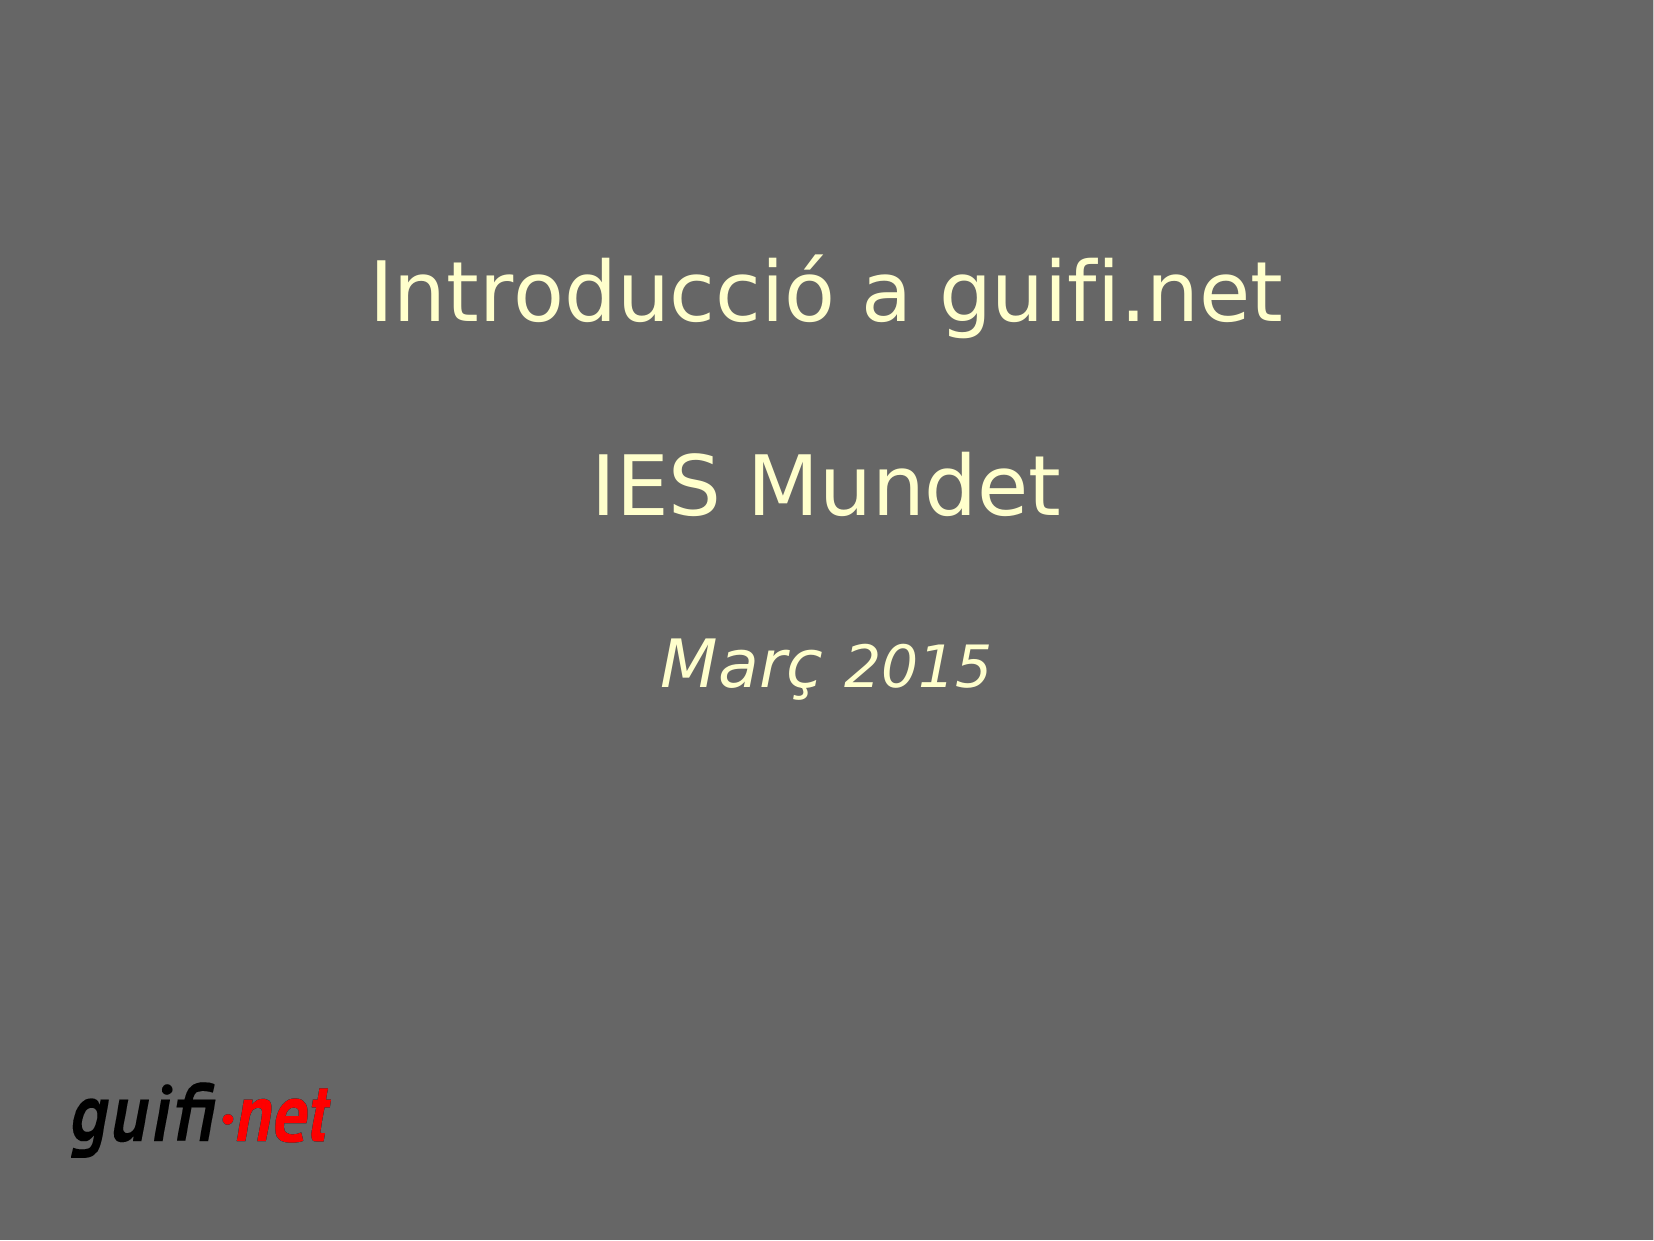

# Introducció a guifi.net IES Mundet Març 2015